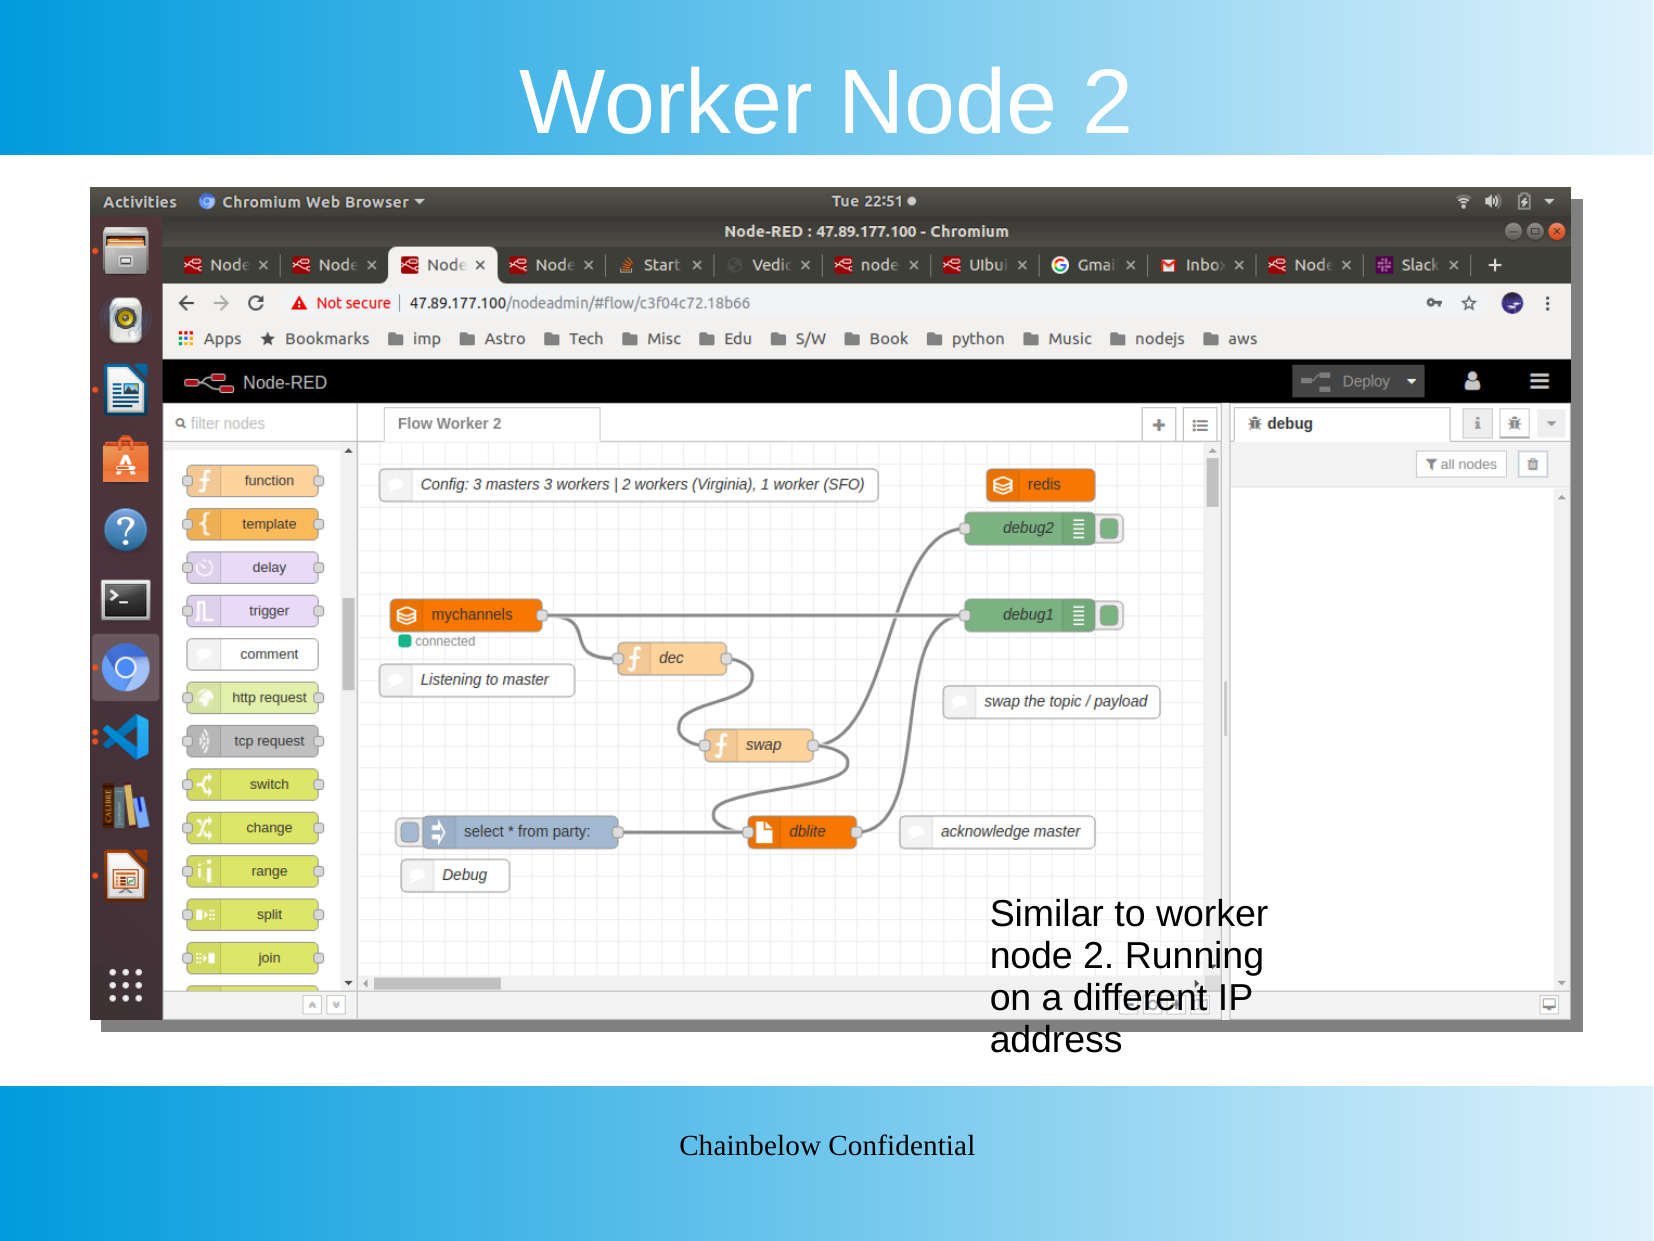

# Worker Node 2
Similar to worker node 2. Running on a different IP address